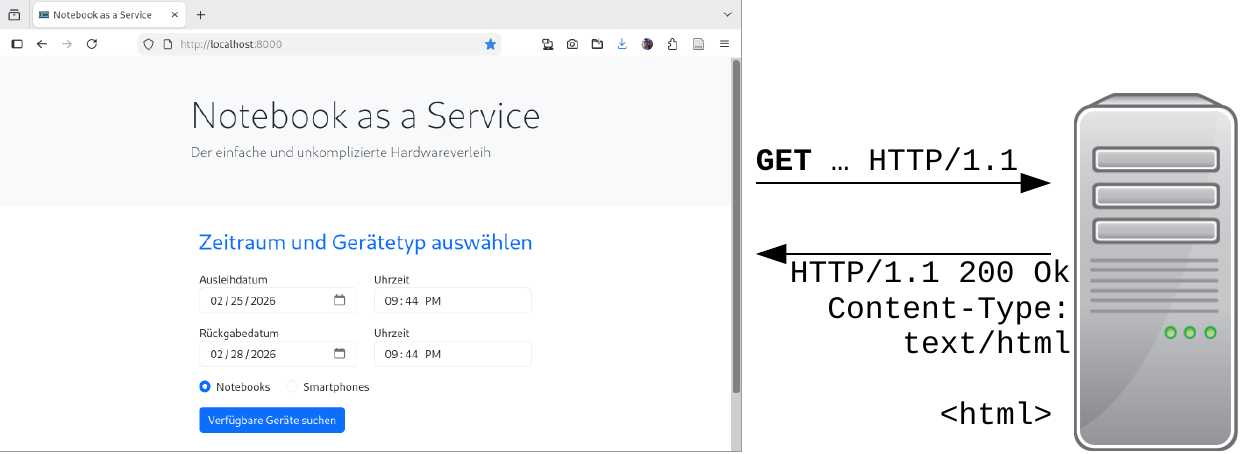

Webanwendung
GET … HTTP/1.1
HTTP/1.1 200 Ok
Content-Type:
text/html
<html>